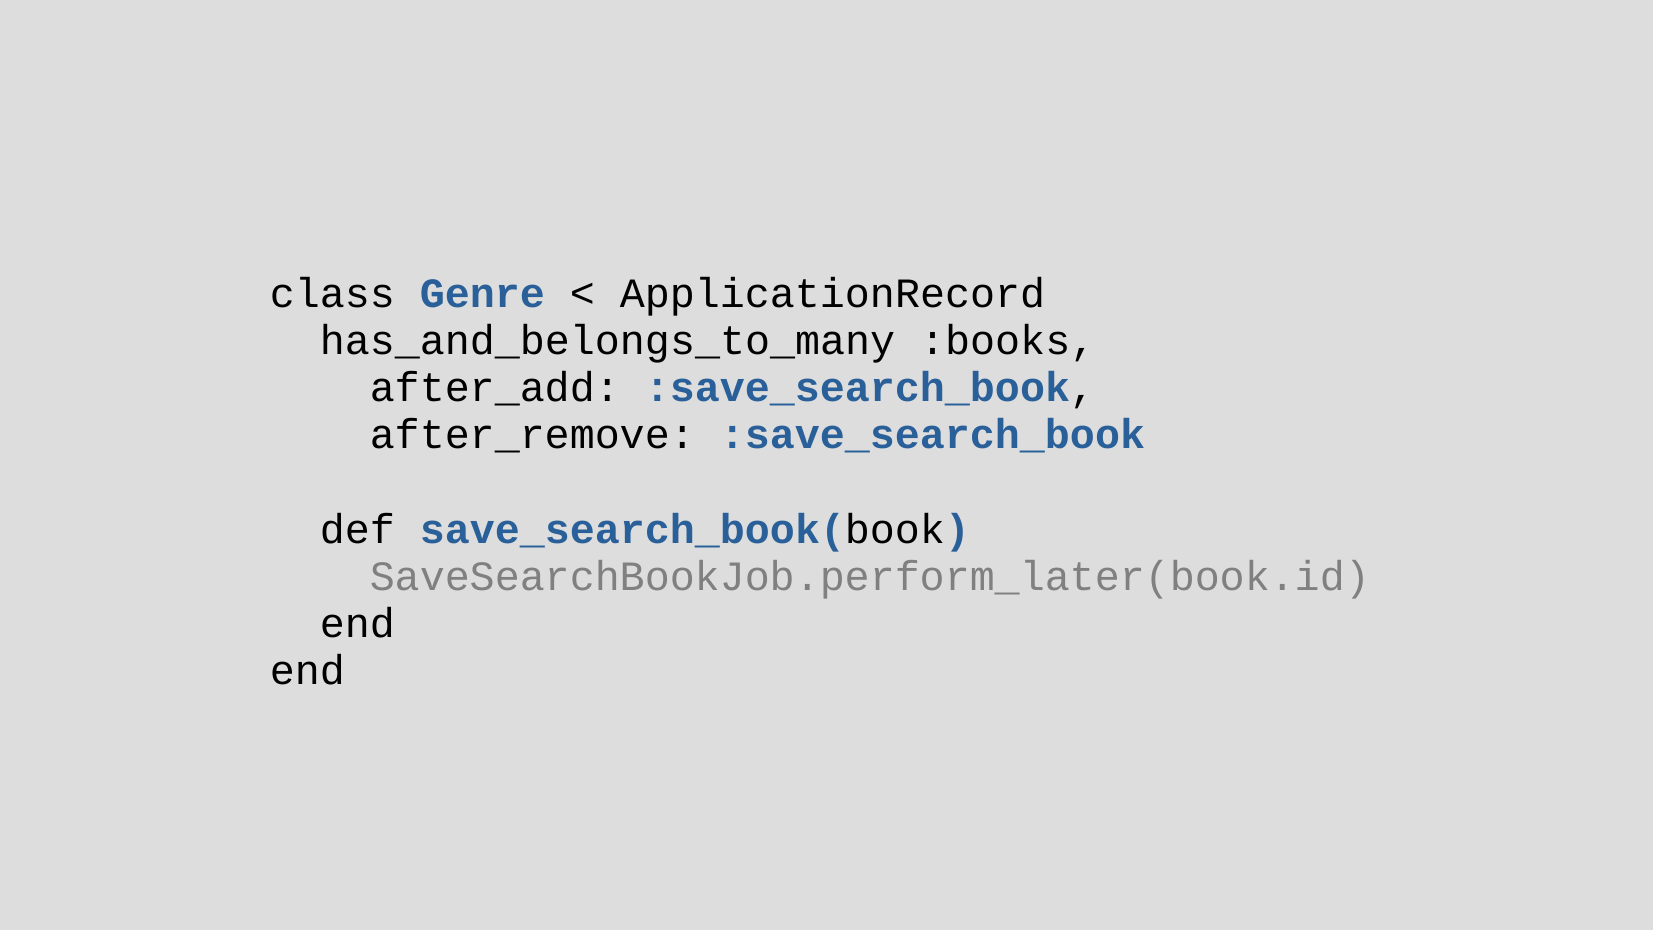

class Genre < ApplicationRecord
 has_and_belongs_to_many :books,
 after_add: :save_search_book,
 after_remove: :save_search_book
 def save_search_book(book)
 SaveSearchBookJob.perform_later(book.id)
 end
end